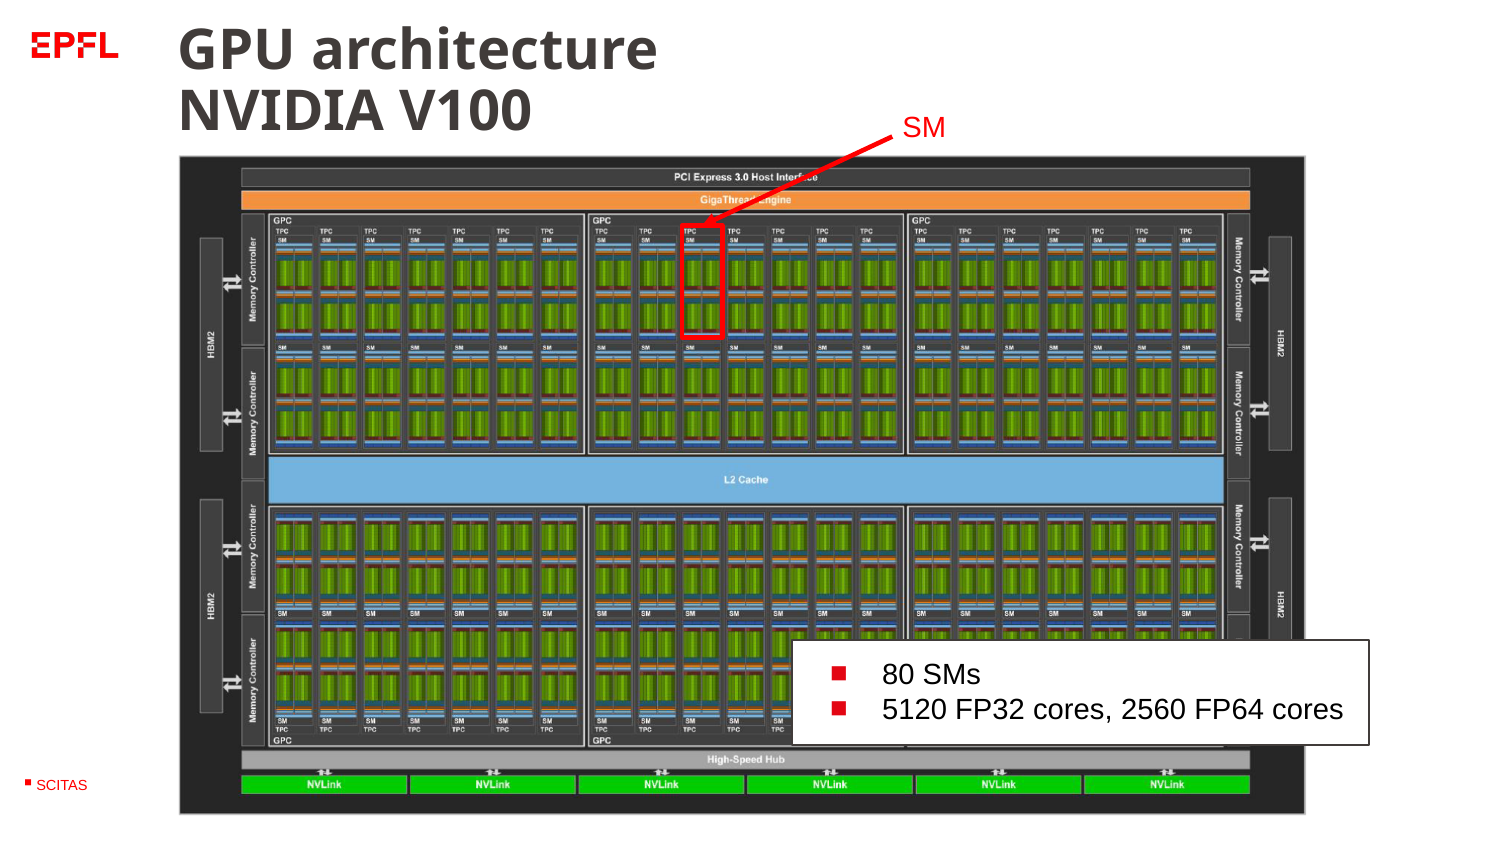

# GPU architecture NVIDIA V100
SM
80 SMs
5120 FP32 cores, 2560 FP64 cores